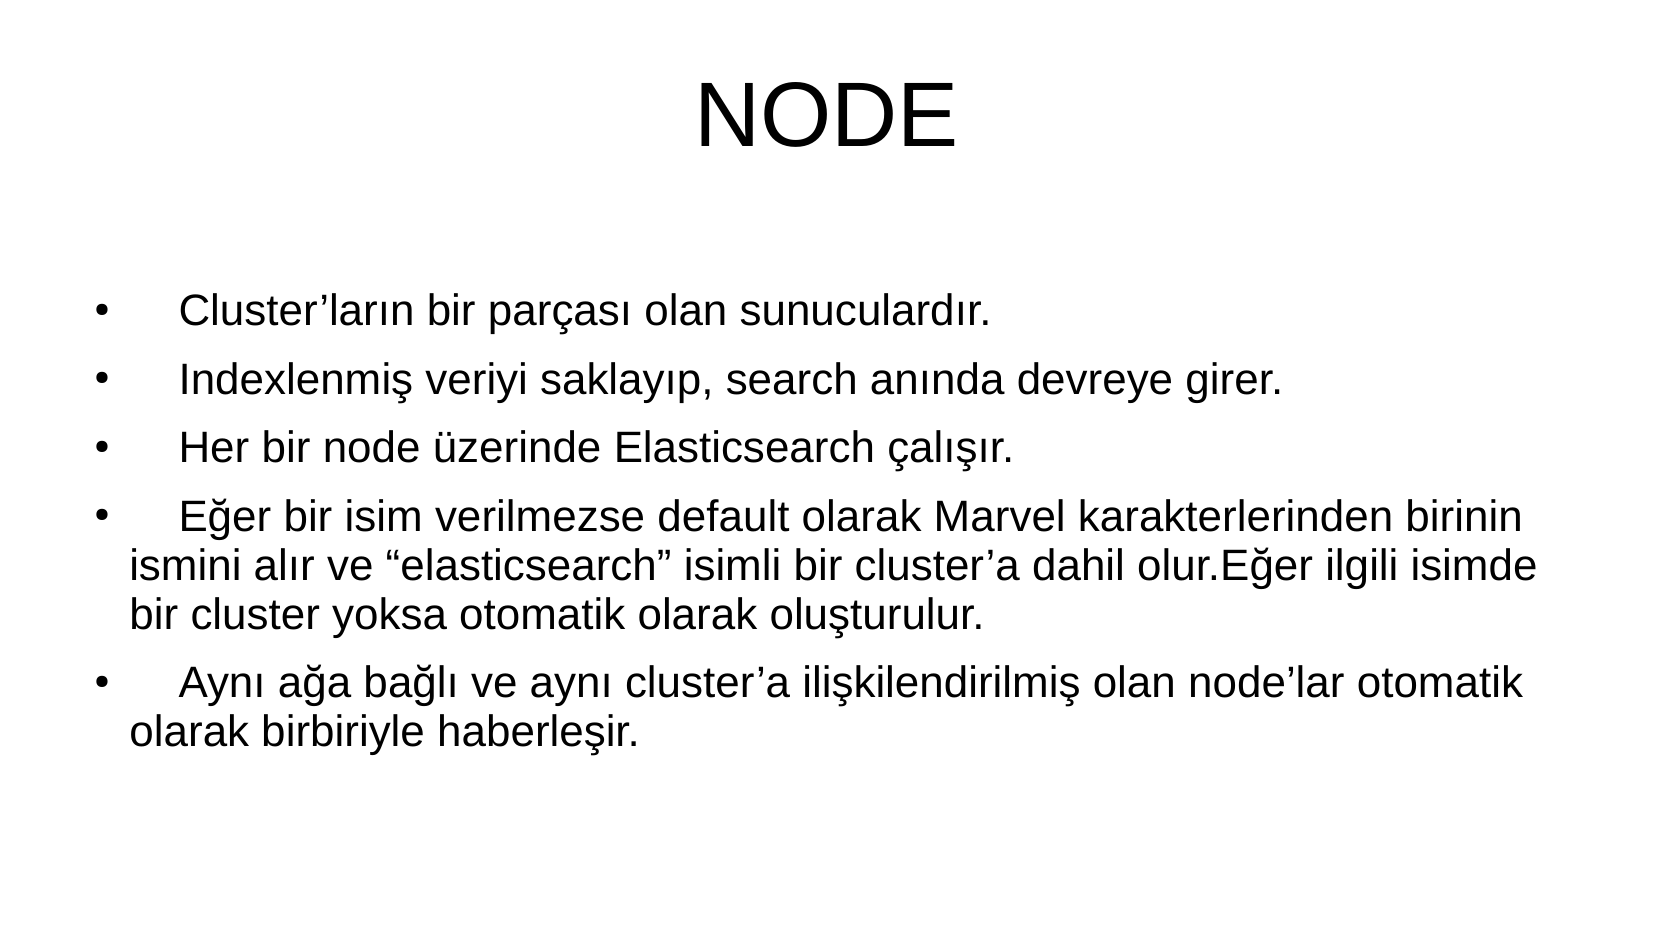

# NODE
 Cluster’ların bir parçası olan sunuculardır.
 Indexlenmiş veriyi saklayıp, search anında devreye girer.
 Her bir node üzerinde Elasticsearch çalışır.
 Eğer bir isim verilmezse default olarak Marvel karakterlerinden birinin ismini alır ve “elasticsearch” isimli bir cluster’a dahil olur.Eğer ilgili isimde bir cluster yoksa otomatik olarak oluşturulur.
 Aynı ağa bağlı ve aynı cluster’a ilişkilendirilmiş olan node’lar otomatik olarak birbiriyle haberleşir.